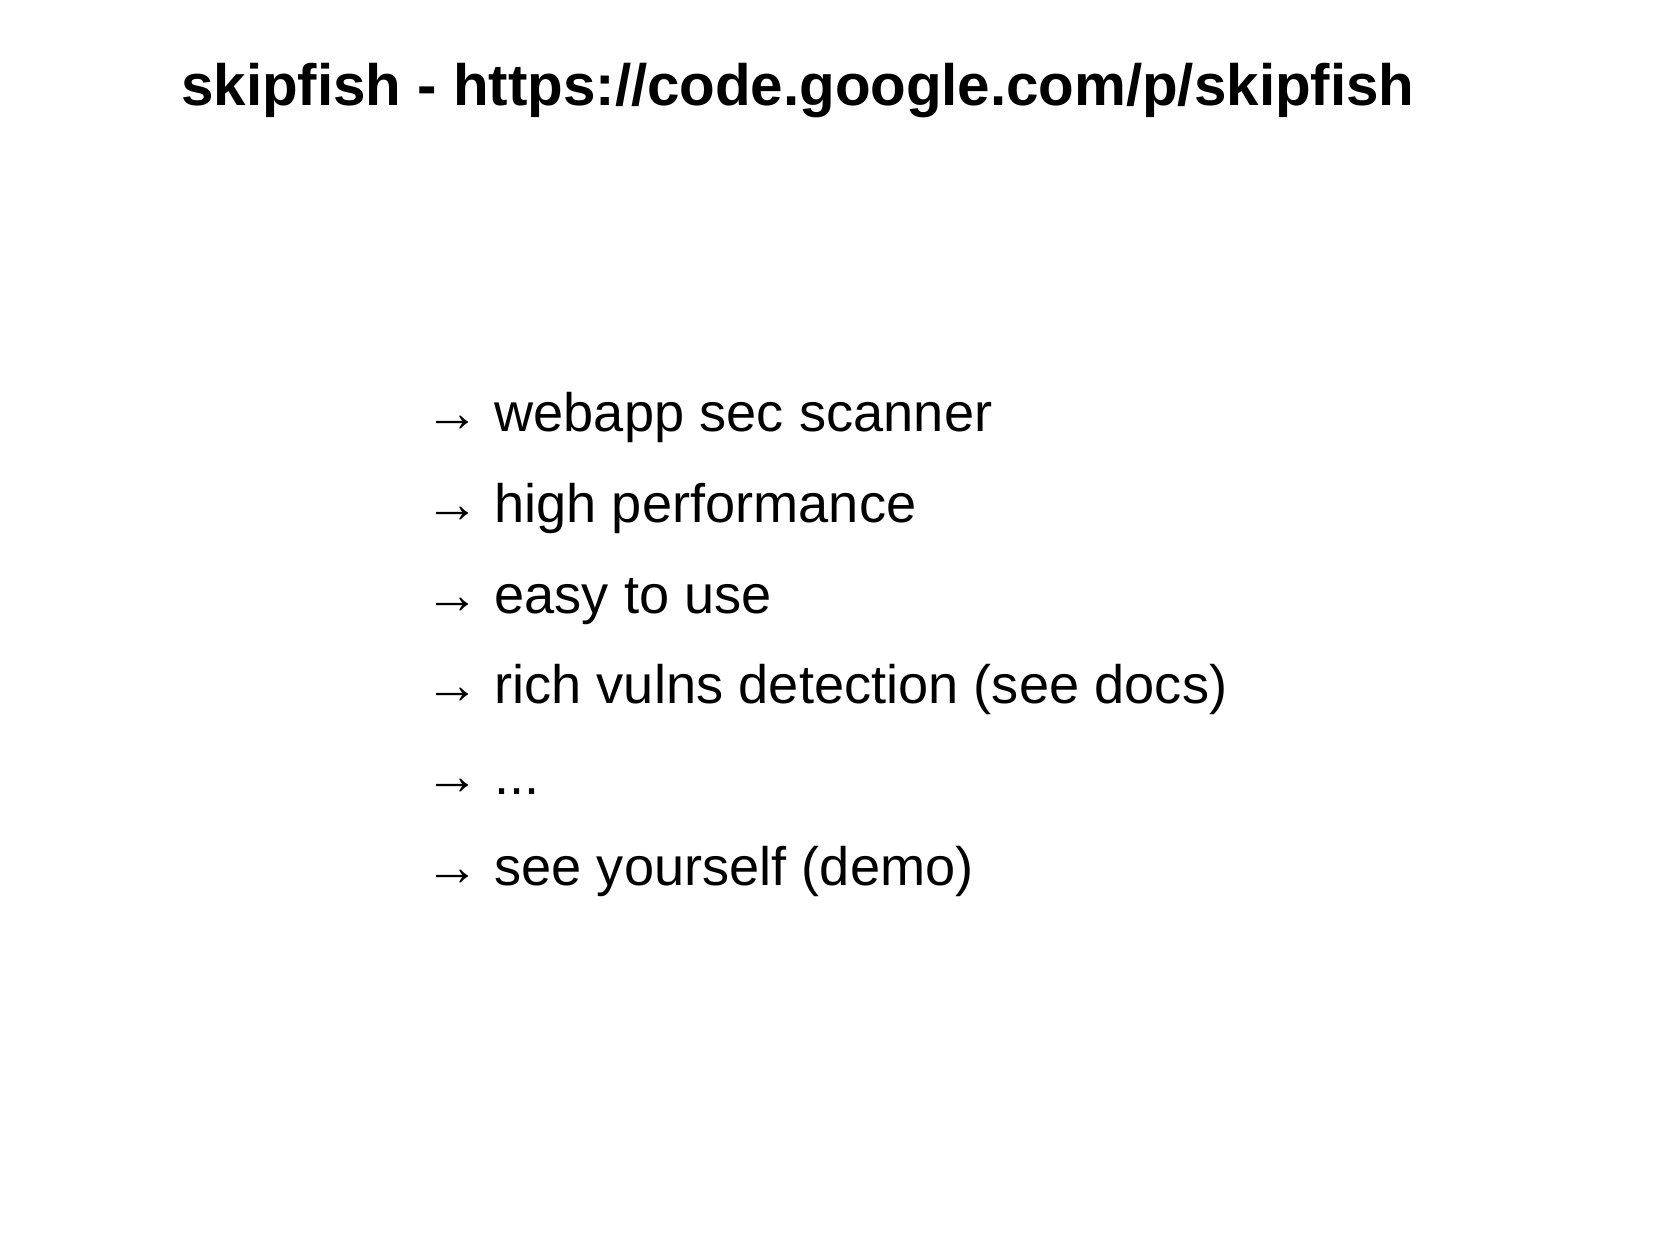

skipfish - https://code.google.com/p/skipfish
→ webapp sec scanner
→ high performance
→ easy to use
→ rich vulns detection (see docs)
→ ...
→ see yourself (demo)